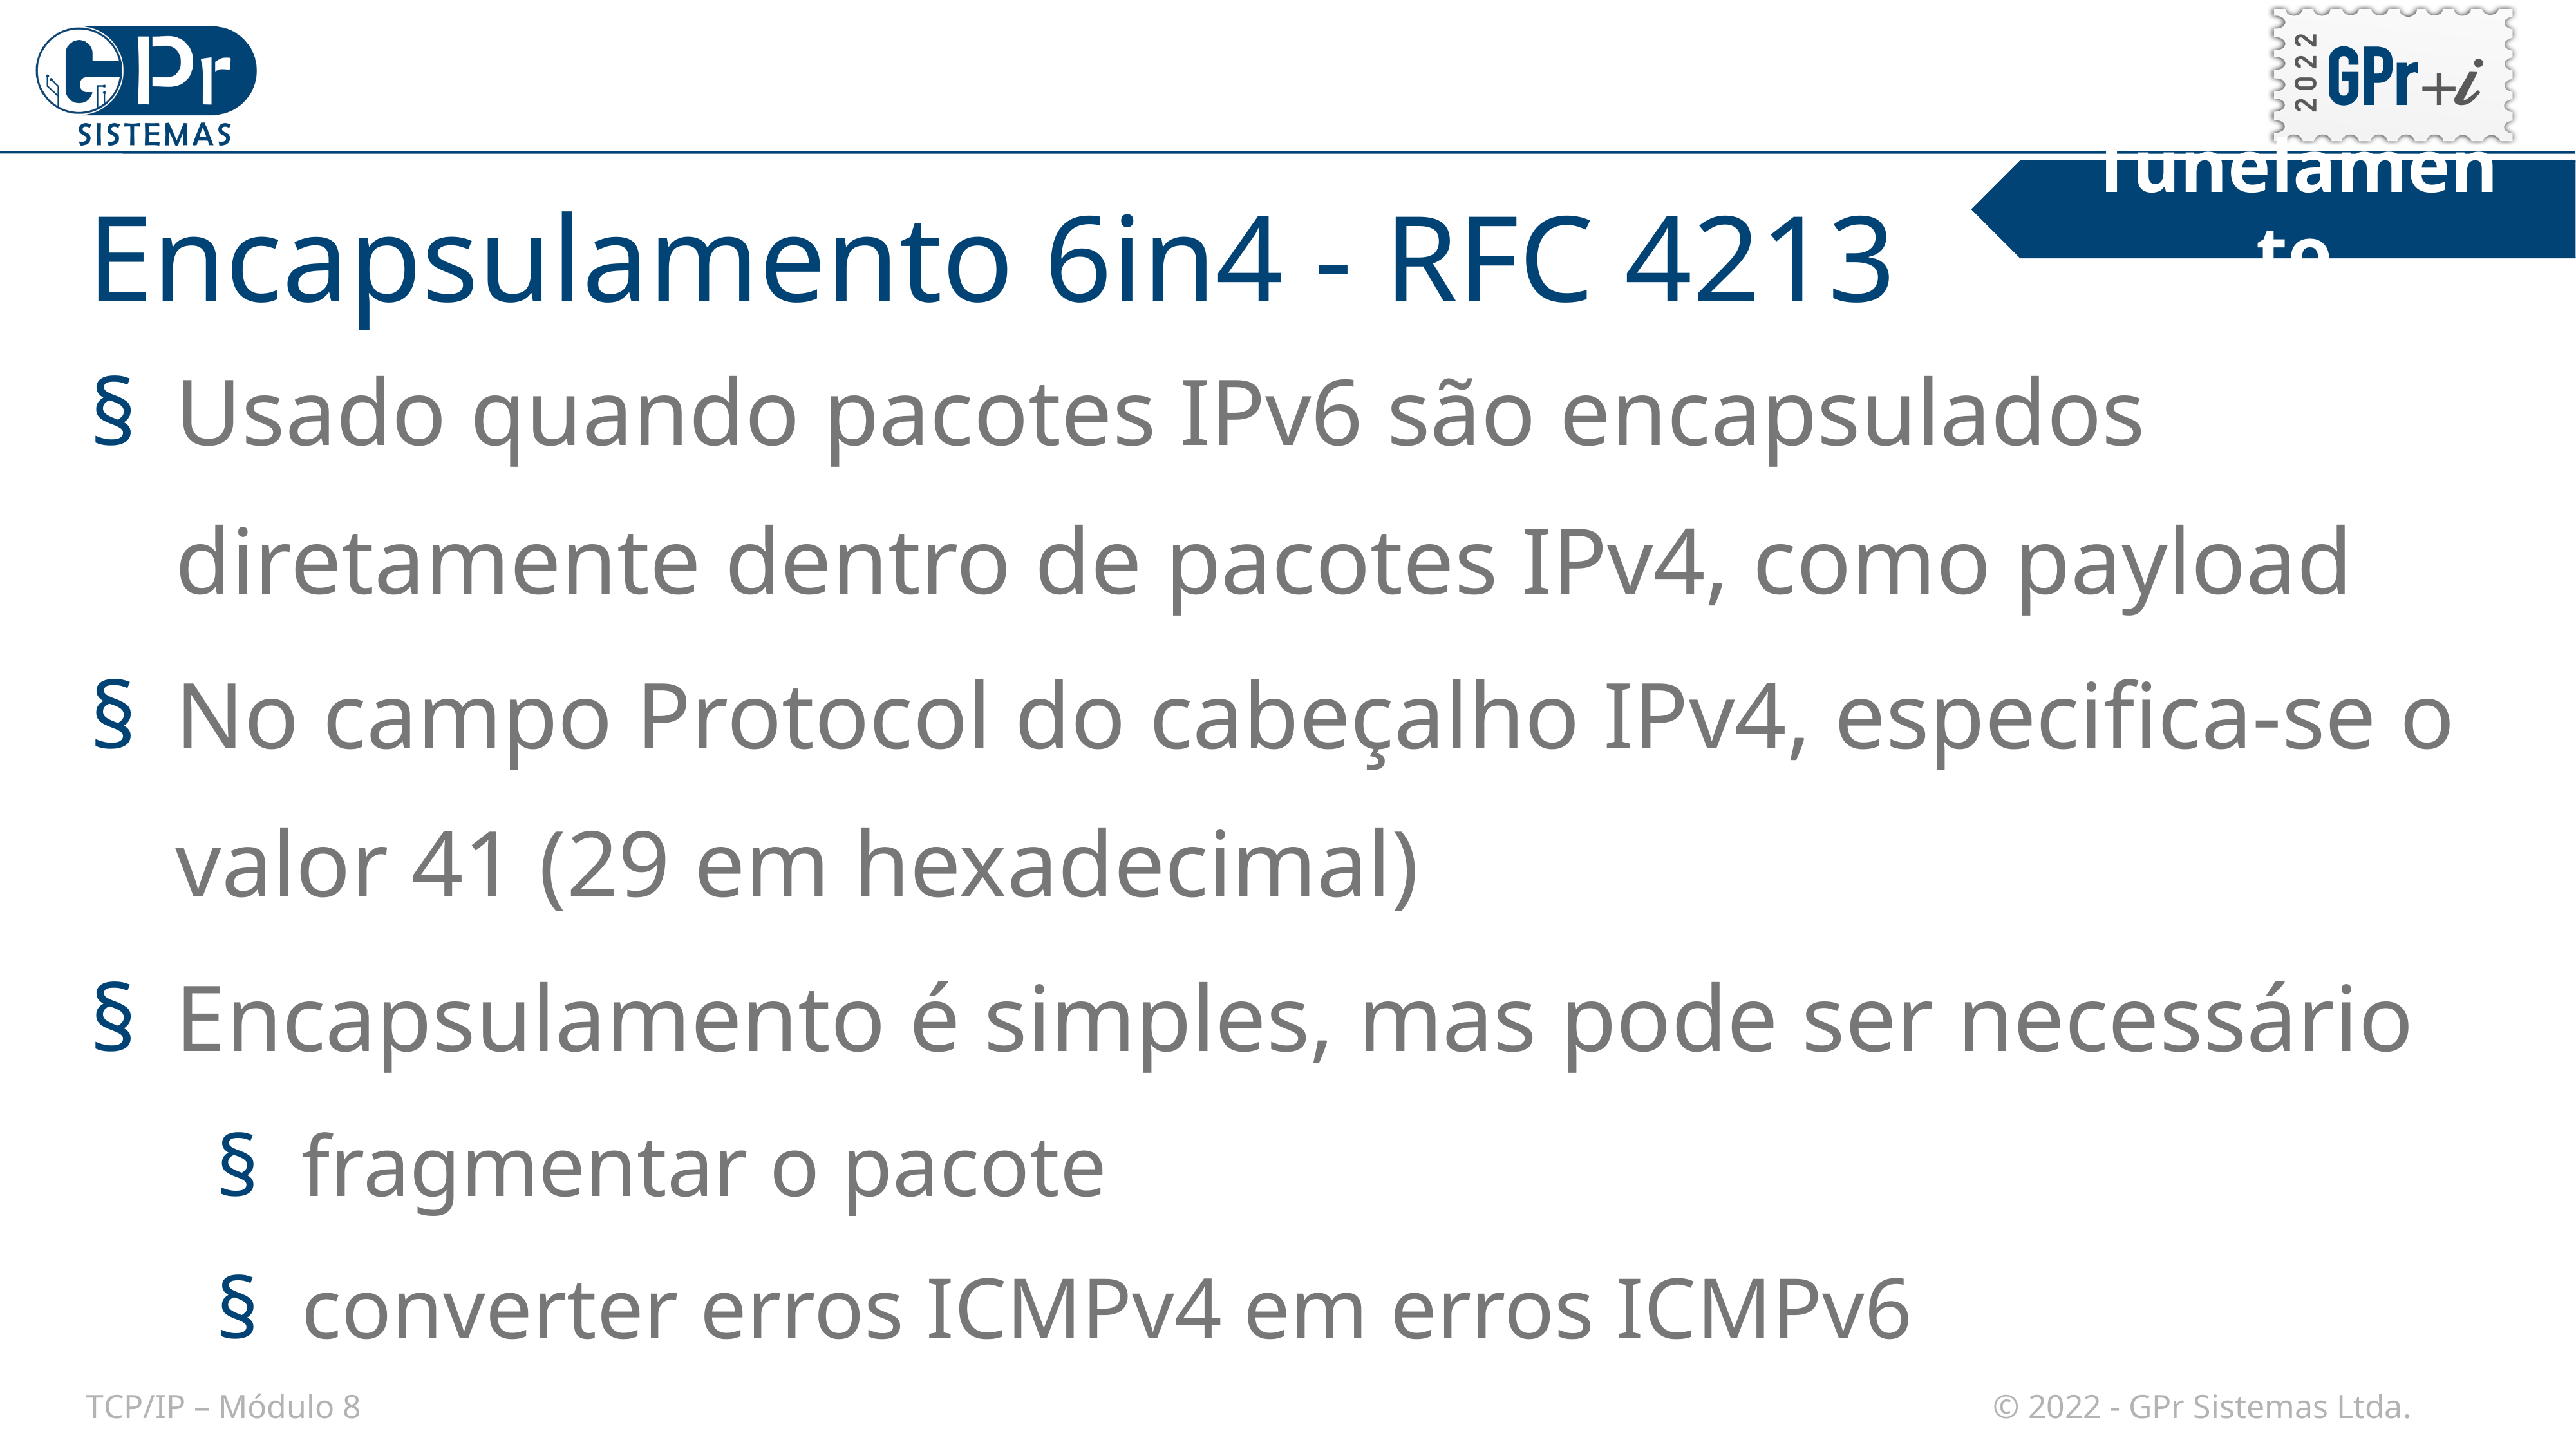

Tunelamento
Encapsulamento 6in4 - RFC 4213
# Usado quando pacotes IPv6 são encapsulados diretamente dentro de pacotes IPv4, como payload
No campo Protocol do cabeçalho IPv4, especifica-se o valor 41 (29 em hexadecimal)
Encapsulamento é simples, mas pode ser necessário
fragmentar o pacote
converter erros ICMPv4 em erros ICMPv6